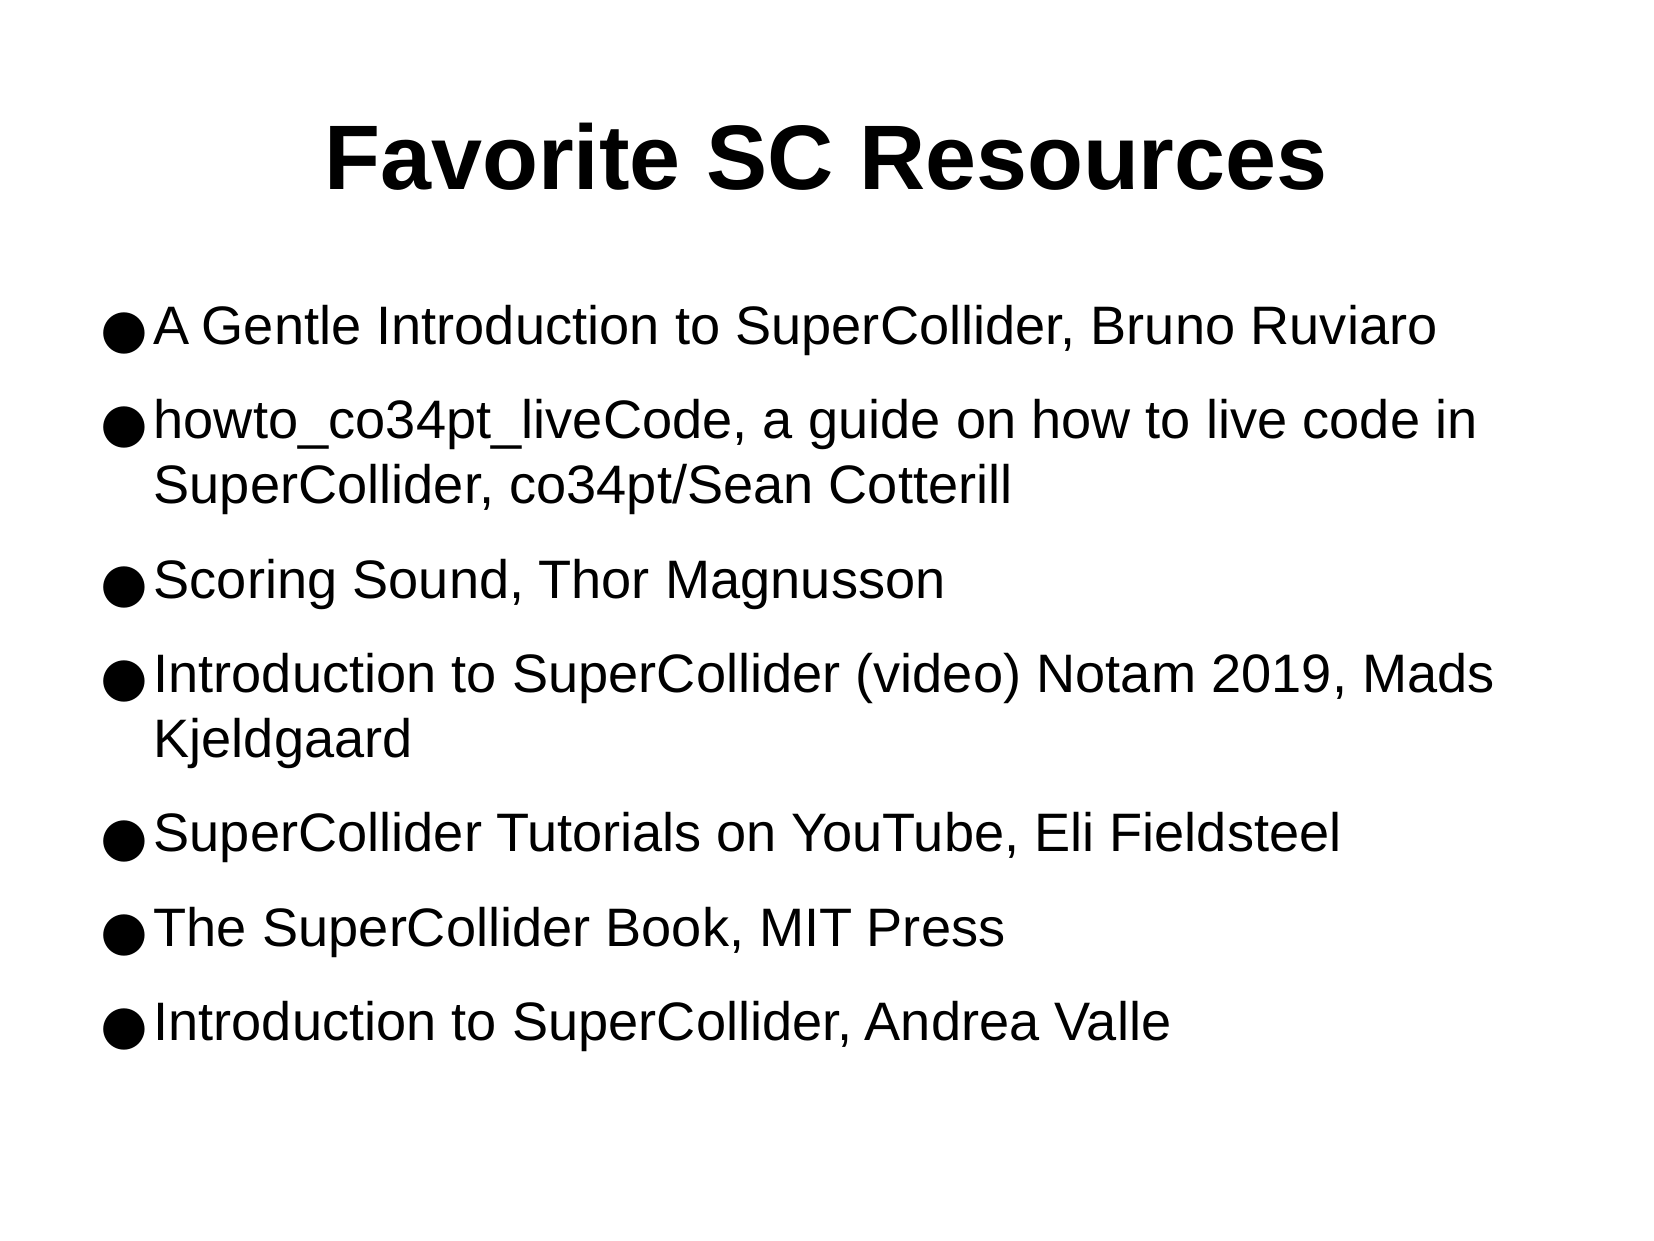

Favorite SC Resources
A Gentle Introduction to SuperCollider, Bruno Ruviaro
howto_co34pt_liveCode, a guide on how to live code in SuperCollider, co34pt/Sean Cotterill
Scoring Sound, Thor Magnusson
Introduction to SuperCollider (video) Notam 2019, Mads Kjeldgaard
SuperCollider Tutorials on YouTube, Eli Fieldsteel
The SuperCollider Book, MIT Press
Introduction to SuperCollider, Andrea Valle